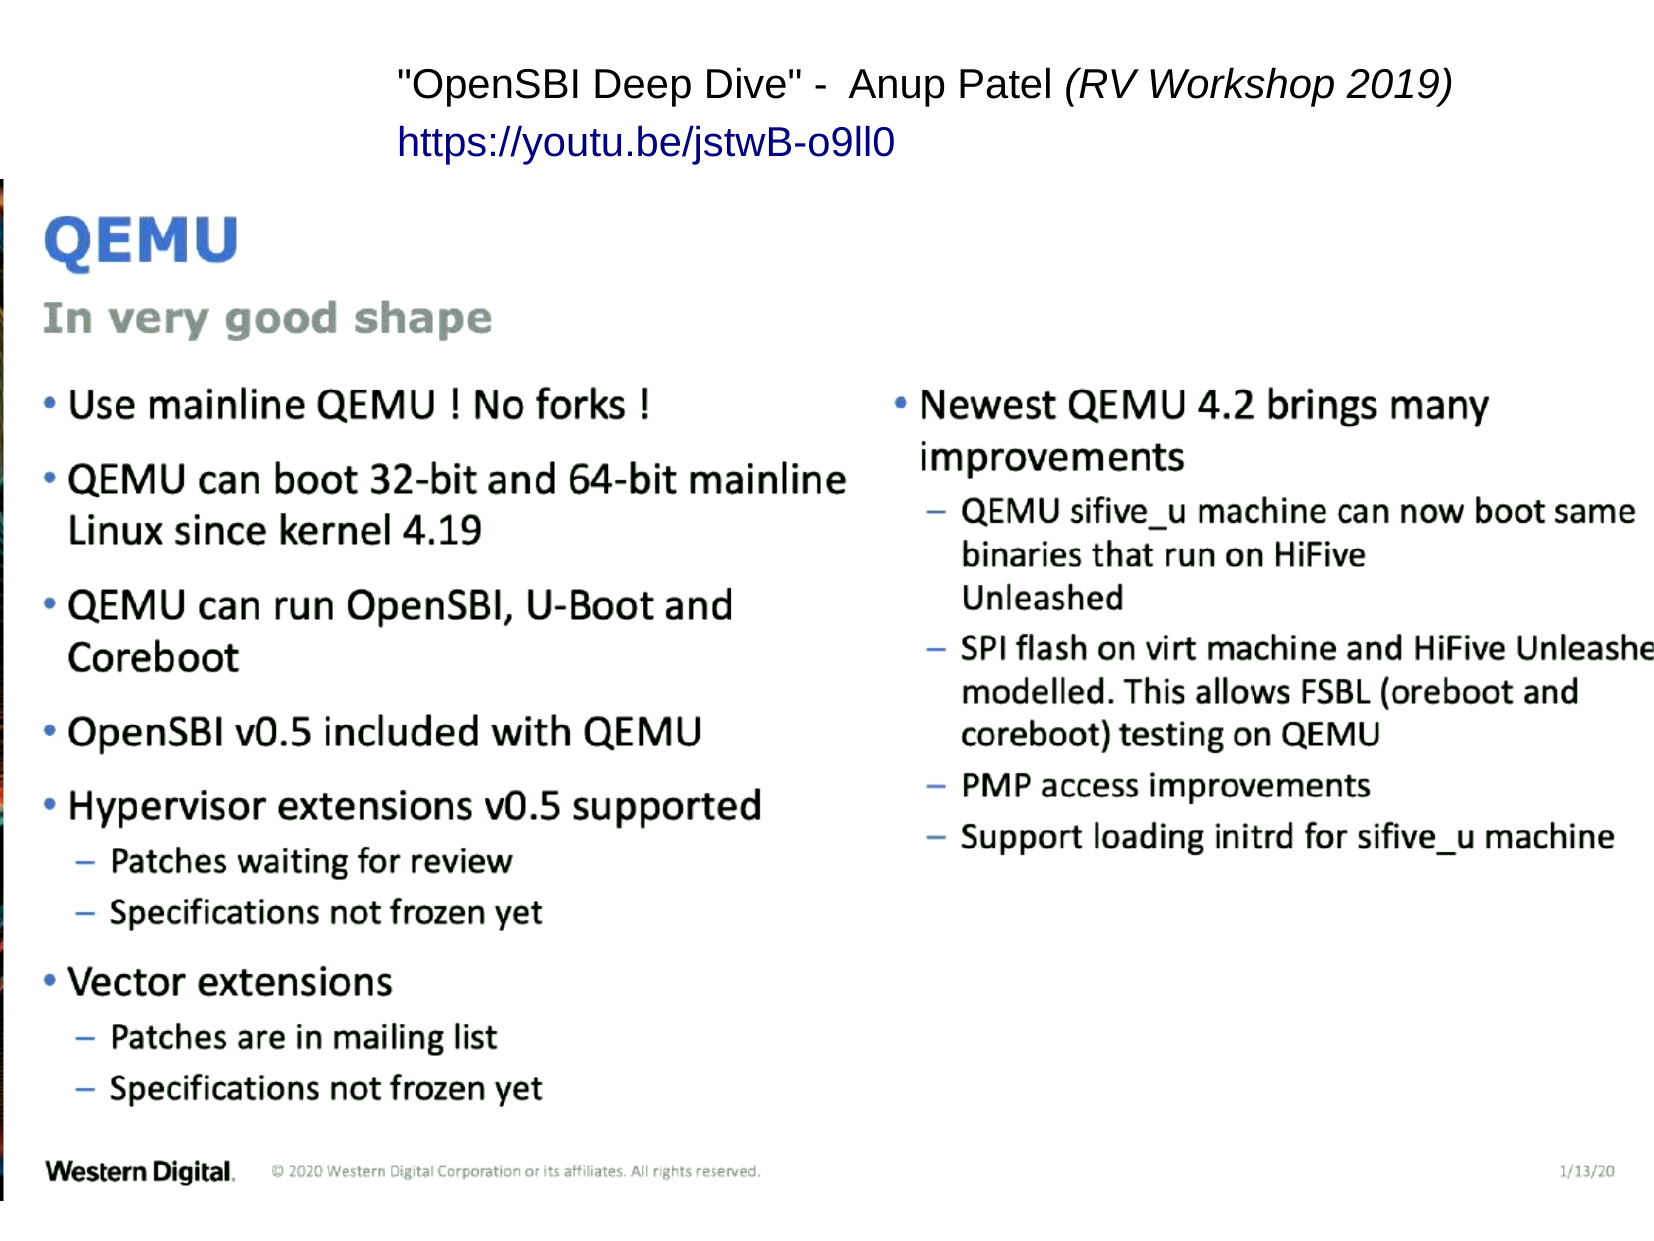

# "OpenSBI Deep Dive" - Anup Patel (RV Workshop 2019)
https://youtu.be/jstwB-o9ll0